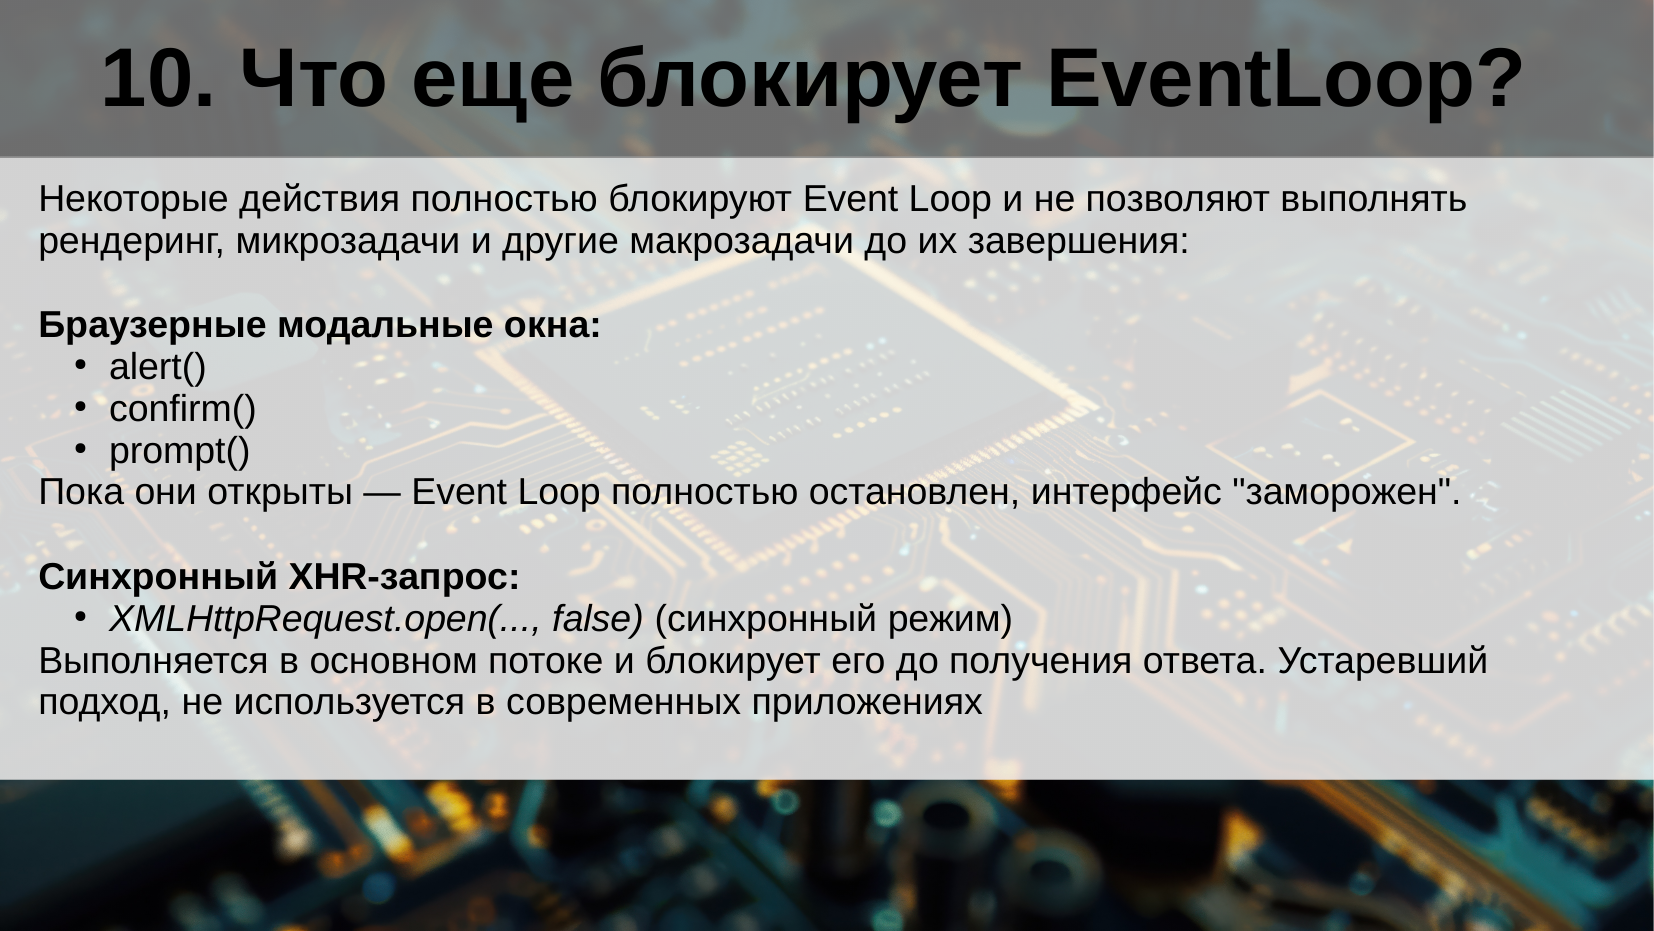

# 10. Что еще блокирует EventLoop?
Некоторые действия полностью блокируют Event Loop и не позволяют выполнять рендеринг, микрозадачи и другие макрозадачи до их завершения:
Браузерные модальные окна:
alert()
confirm()
prompt()
Пока они открыты — Event Loop полностью остановлен, интерфейс "заморожен".
Синхронный XHR-запрос:
XMLHttpRequest.open(..., false) (синхронный режим)
Выполняется в основном потоке и блокирует его до получения ответа. Устаревший подход, не используется в современных приложениях